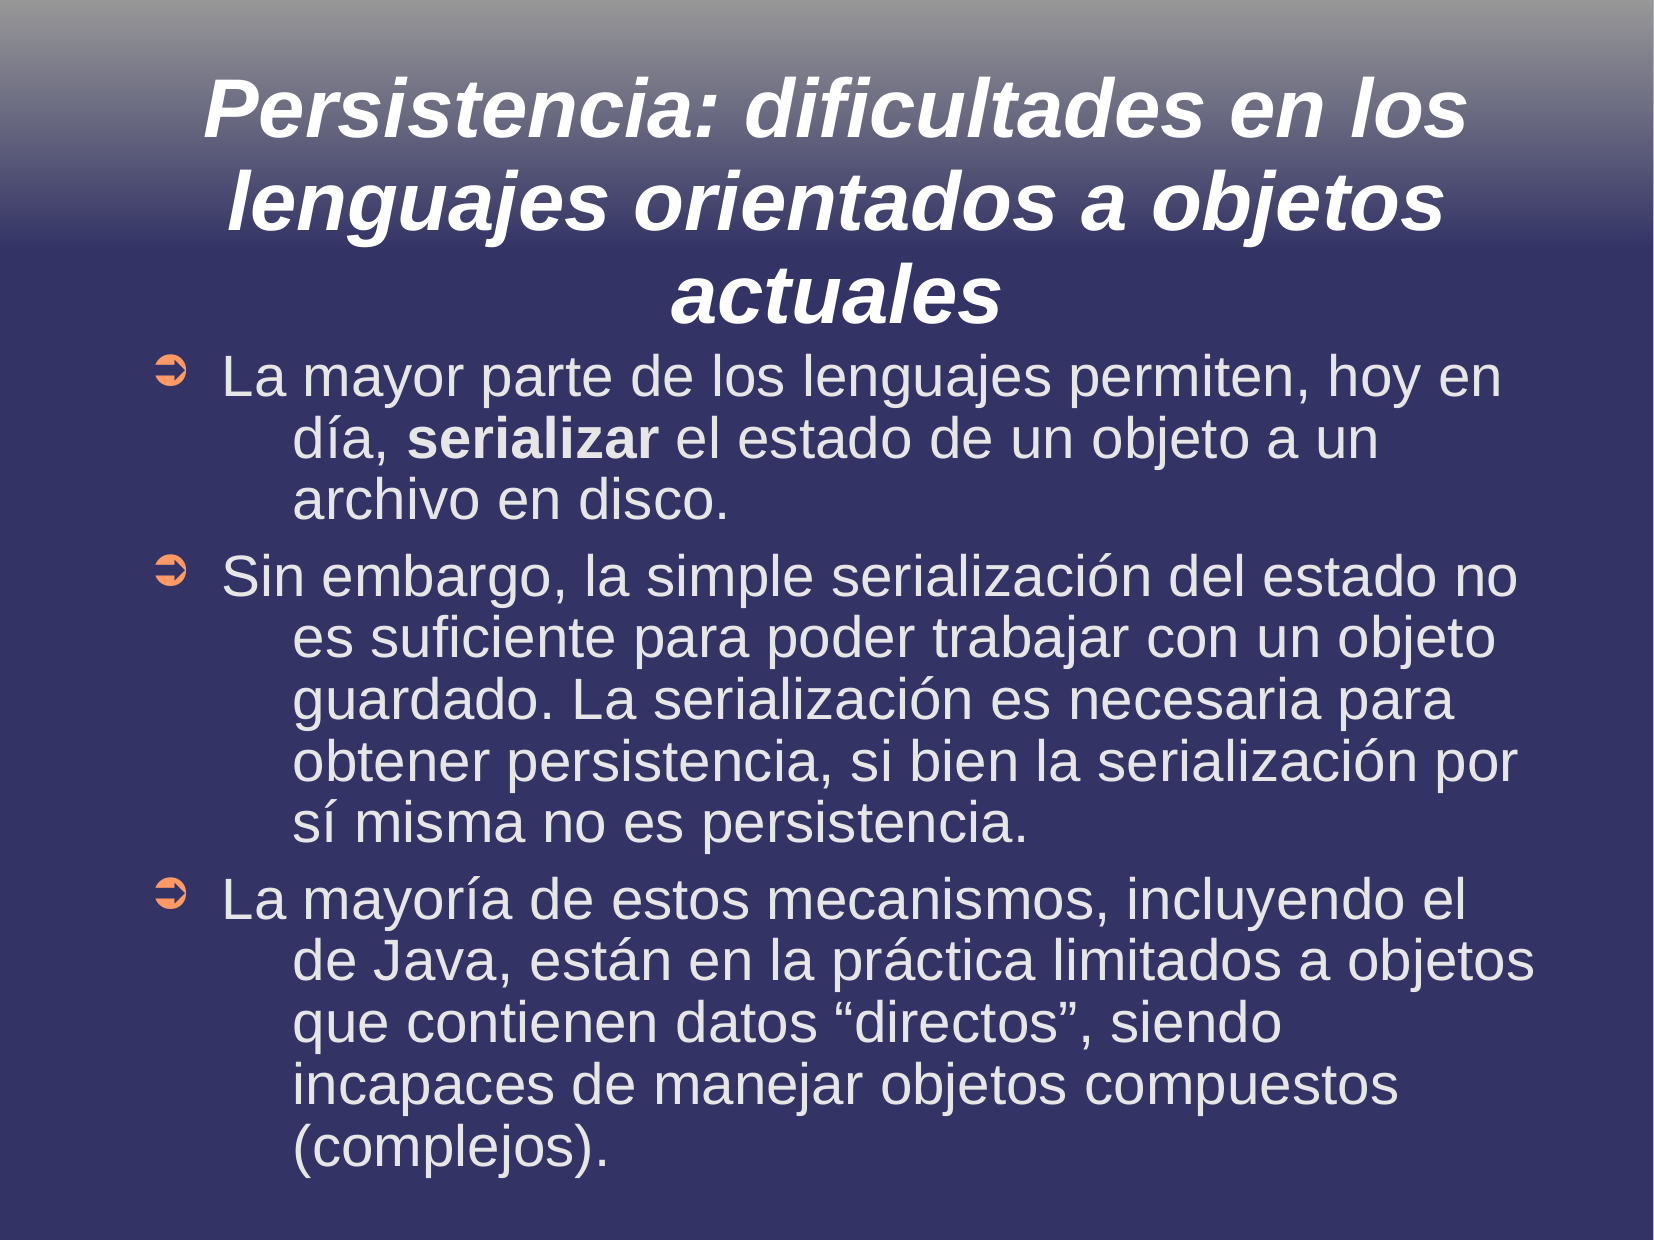

# Persistencia: dificultades en los lenguajes orientados a objetos actuales
La mayor parte de los lenguajes permiten, hoy en día, serializar el estado de un objeto a un archivo en disco.
Sin embargo, la simple serialización del estado no es suficiente para poder trabajar con un objeto guardado. La serialización es necesaria para obtener persistencia, si bien la serialización por sí misma no es persistencia.
La mayoría de estos mecanismos, incluyendo el de Java, están en la práctica limitados a objetos que contienen datos “directos”, siendo incapaces de manejar objetos compuestos (complejos).